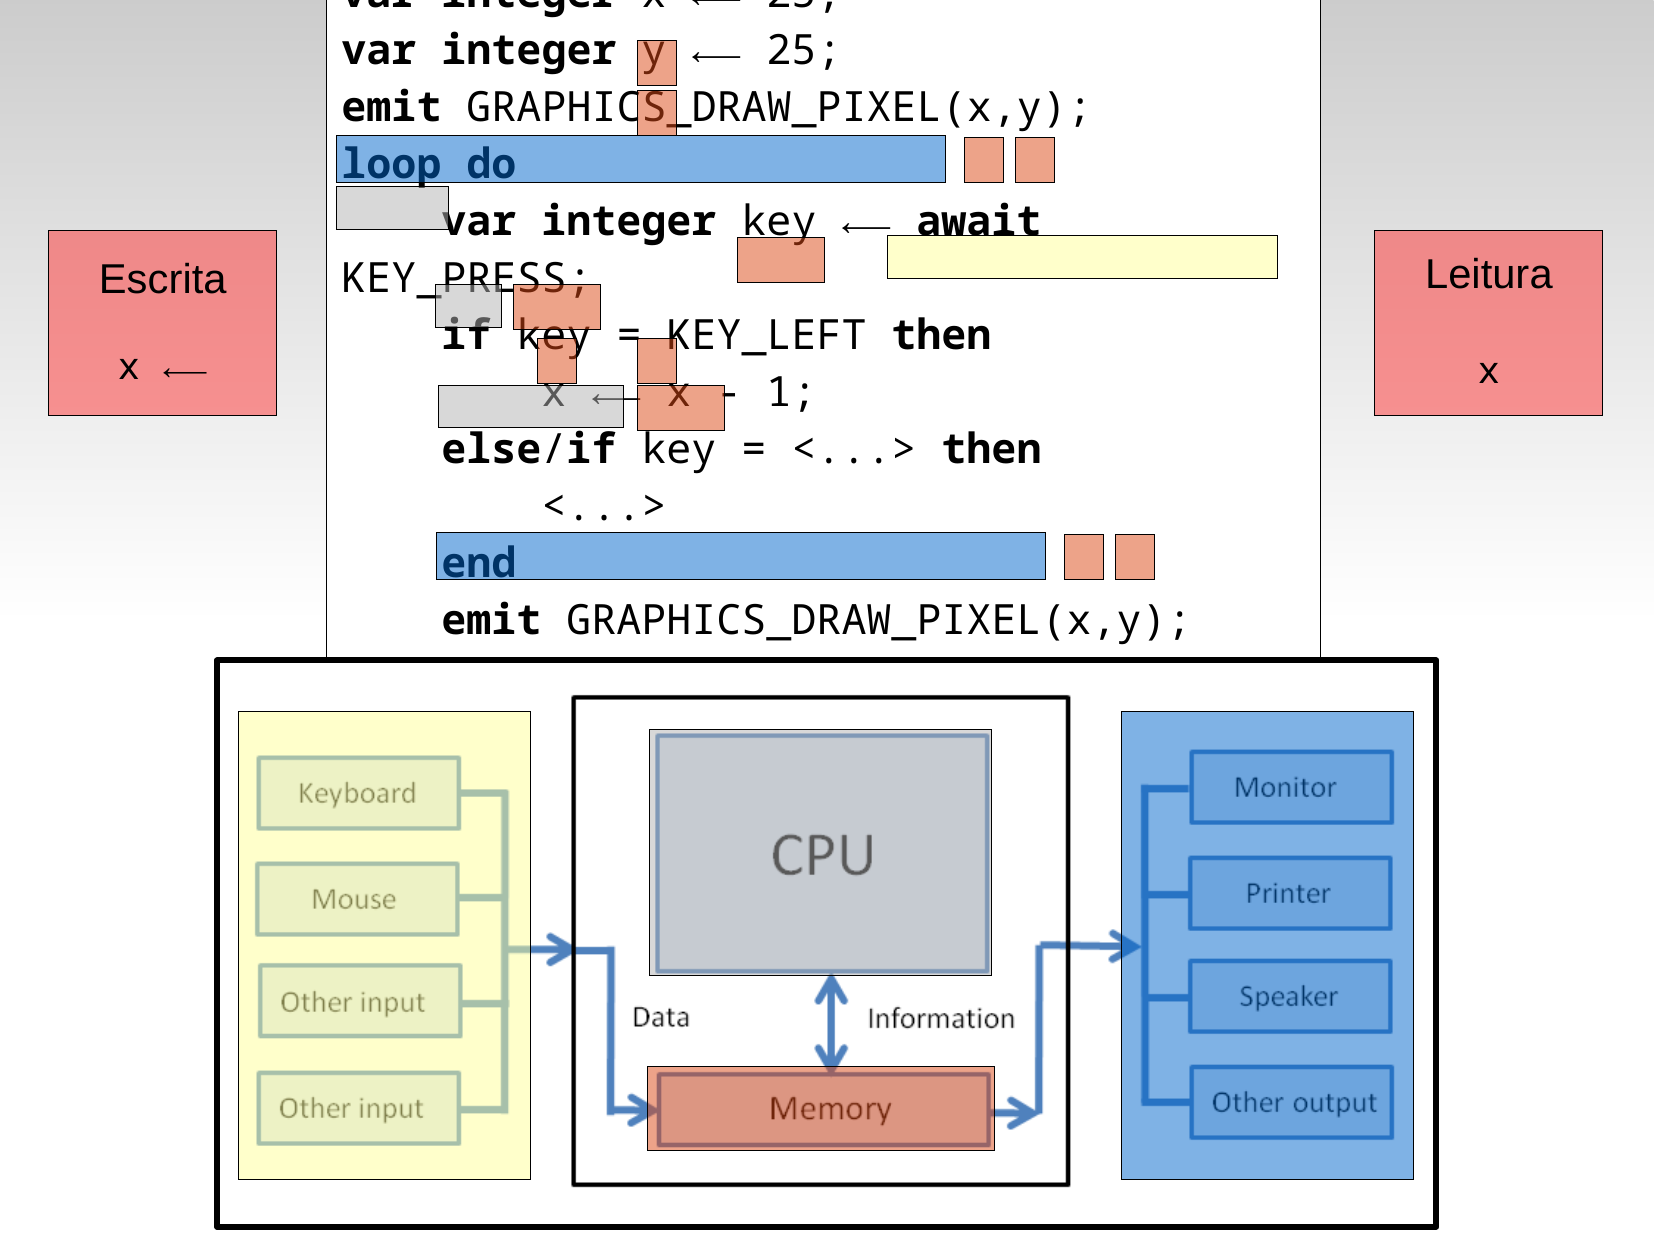

var integer x ⟵ 25;
var integer y ⟵ 25;
emit GRAPHICS_DRAW_PIXEL(x,y);
loop do
 var integer key ⟵ await KEY_PRESS;
 if key = KEY_LEFT then
 x ⟵ x - 1;
 else/if key = <...> then
 <...>
 end
 emit GRAPHICS_DRAW_PIXEL(x,y);
end
Leitura
x
Escrita
x ⟵